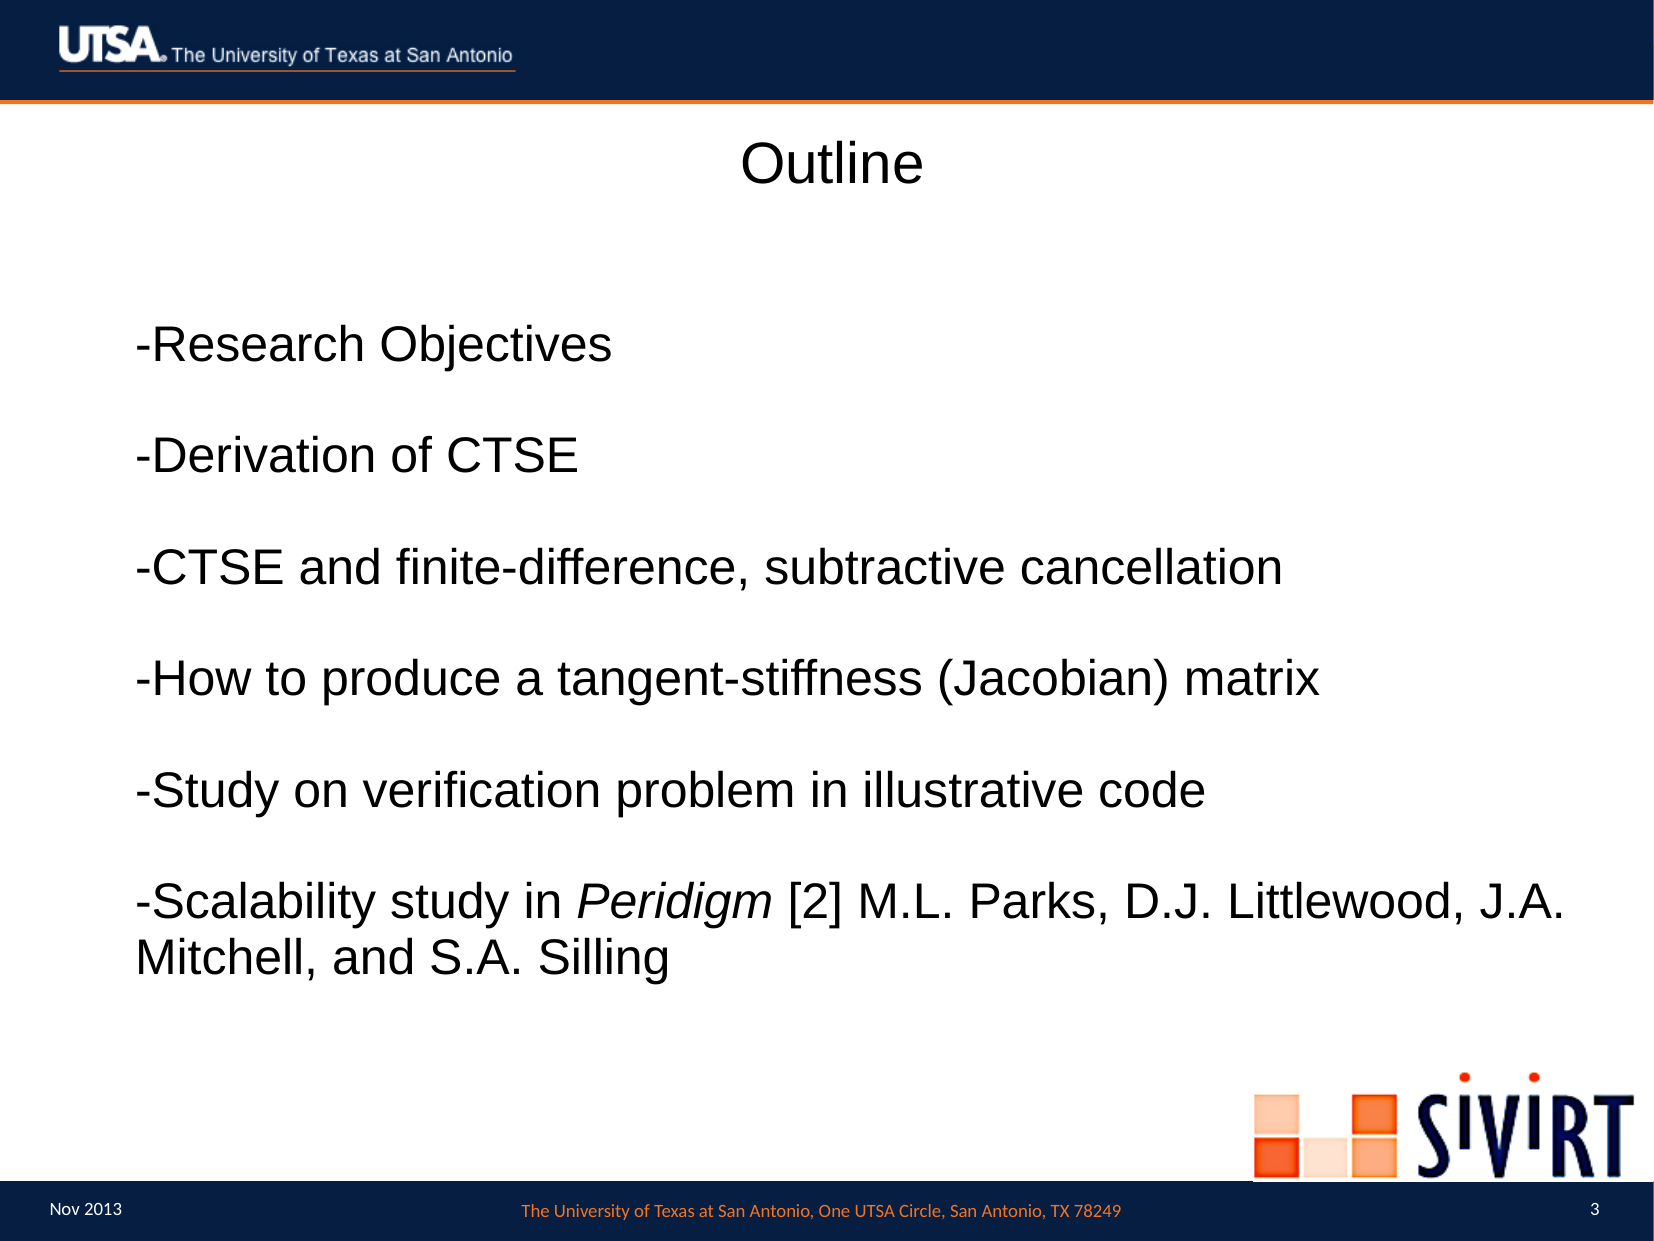

# Outline
-Research Objectives
-Derivation of CTSE
-CTSE and finite-difference, subtractive cancellation
-How to produce a tangent-stiffness (Jacobian) matrix
-Study on verification problem in illustrative code
-Scalability study in Peridigm [2] M.L. Parks, D.J. Littlewood, J.A. Mitchell, and S.A. Silling